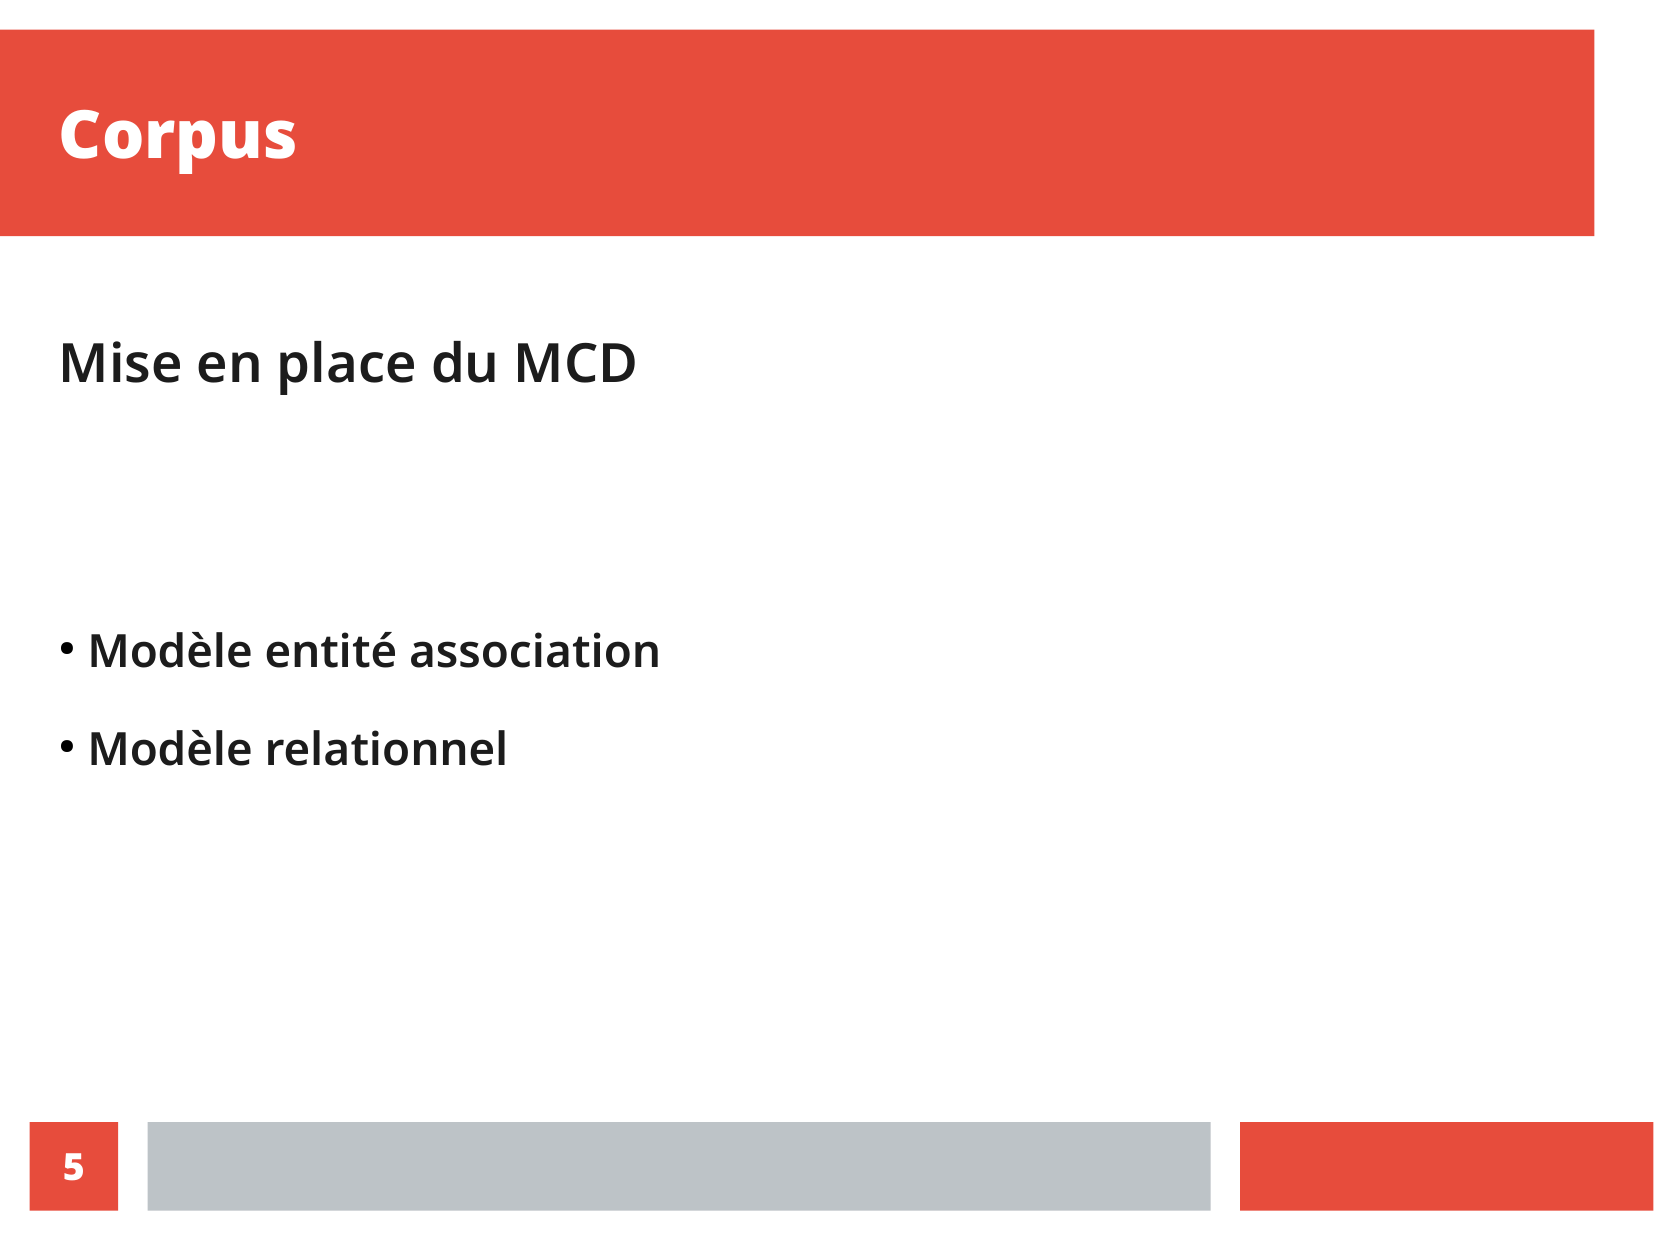

# Corpus
Mise en place du MCD
 Modèle entité association
 Modèle relationnel
5